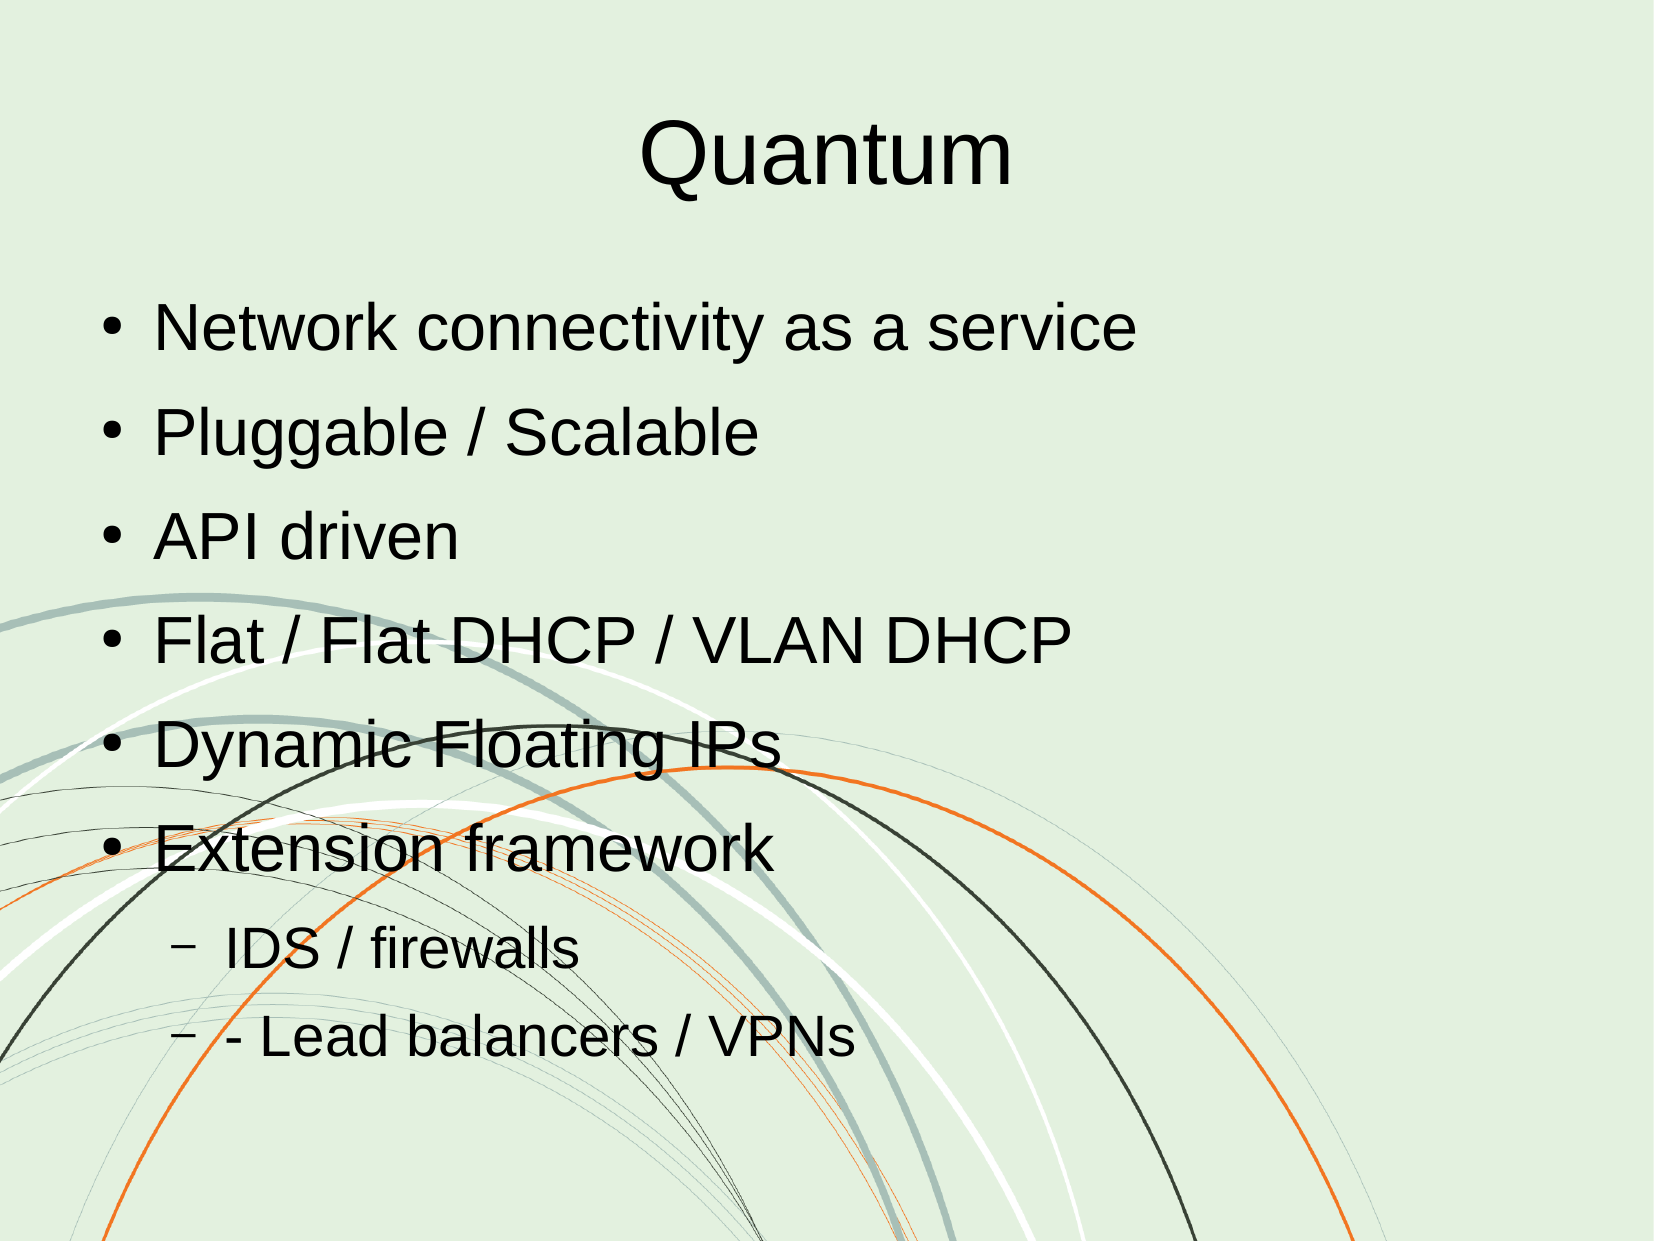

# Quantum
Network connectivity as a service
Pluggable / Scalable
API driven
Flat / Flat DHCP / VLAN DHCP
Dynamic Floating IPs
Extension framework
IDS / firewalls
- Lead balancers / VPNs